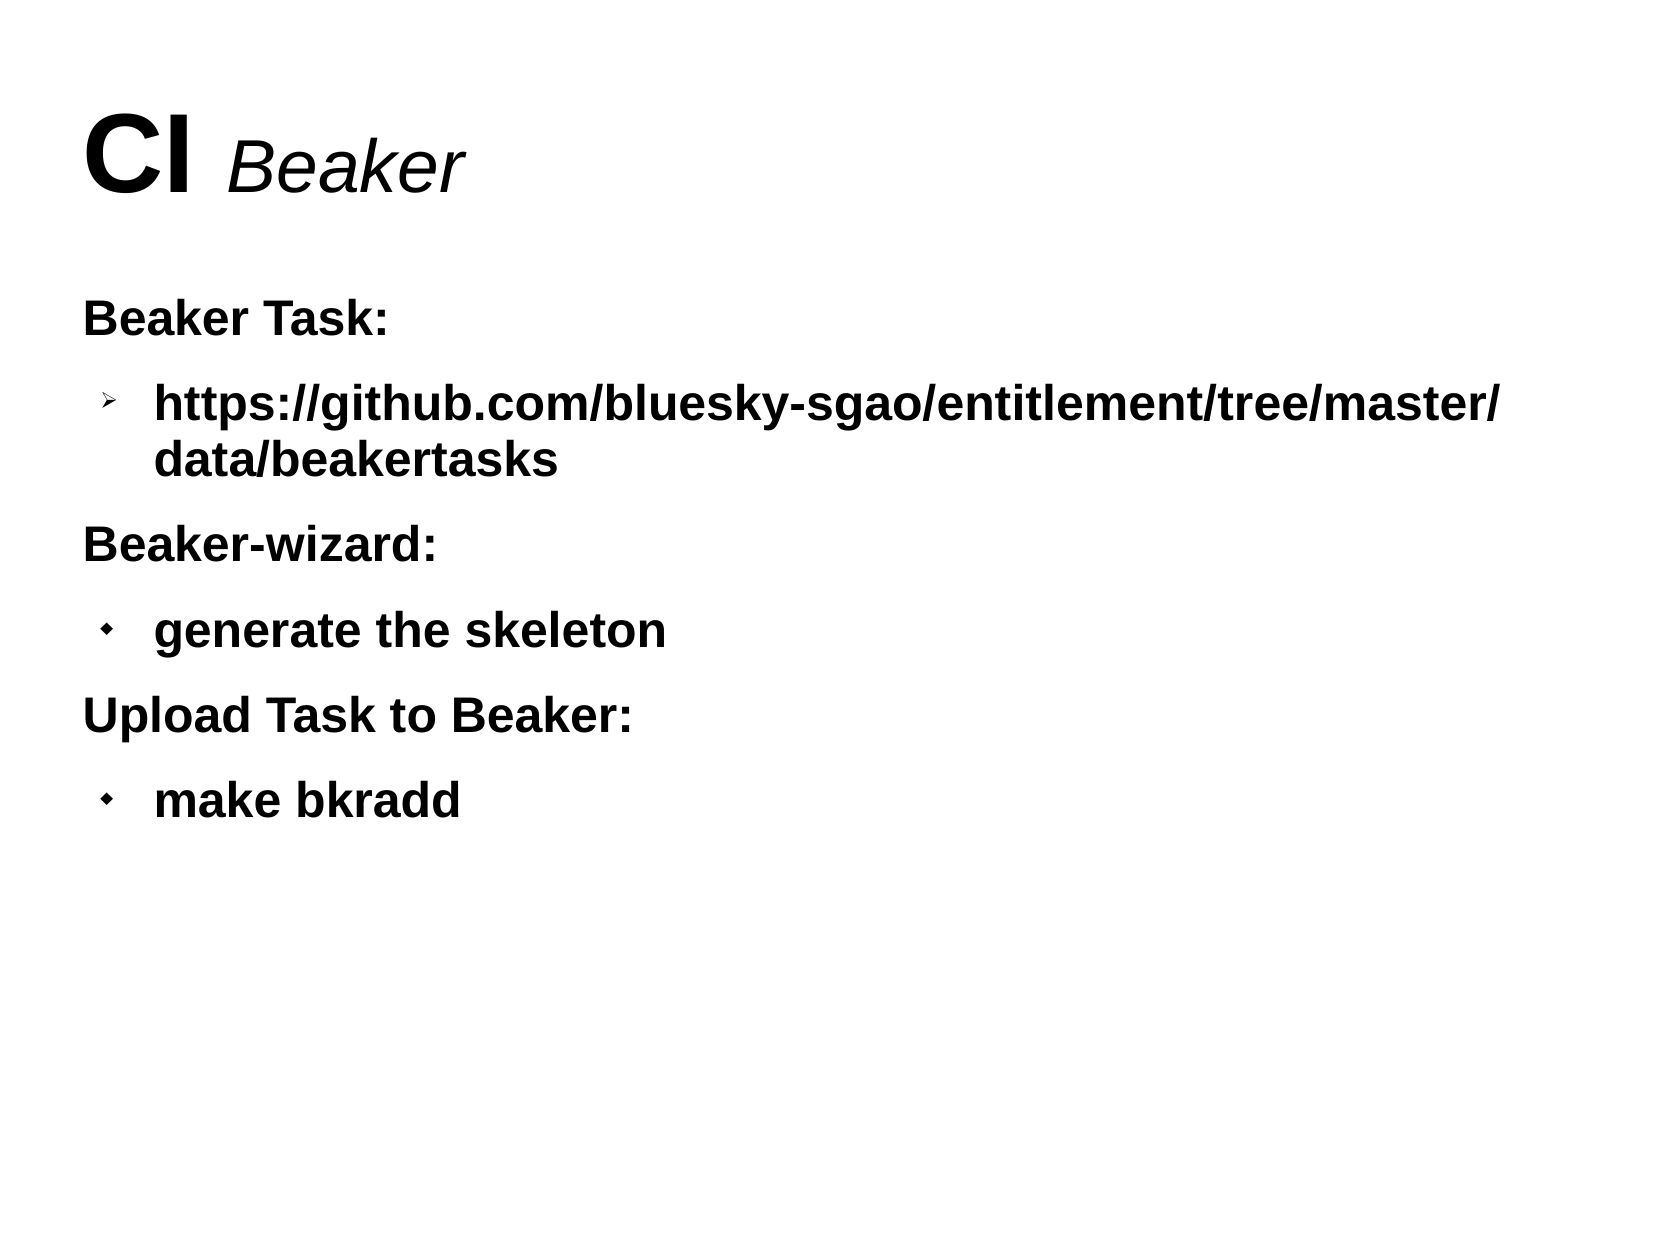

# CI Beaker
Beaker Task:
https://github.com/bluesky-sgao/entitlement/tree/master/data/beakertasks
Beaker-wizard:
generate the skeleton
Upload Task to Beaker:
make bkradd